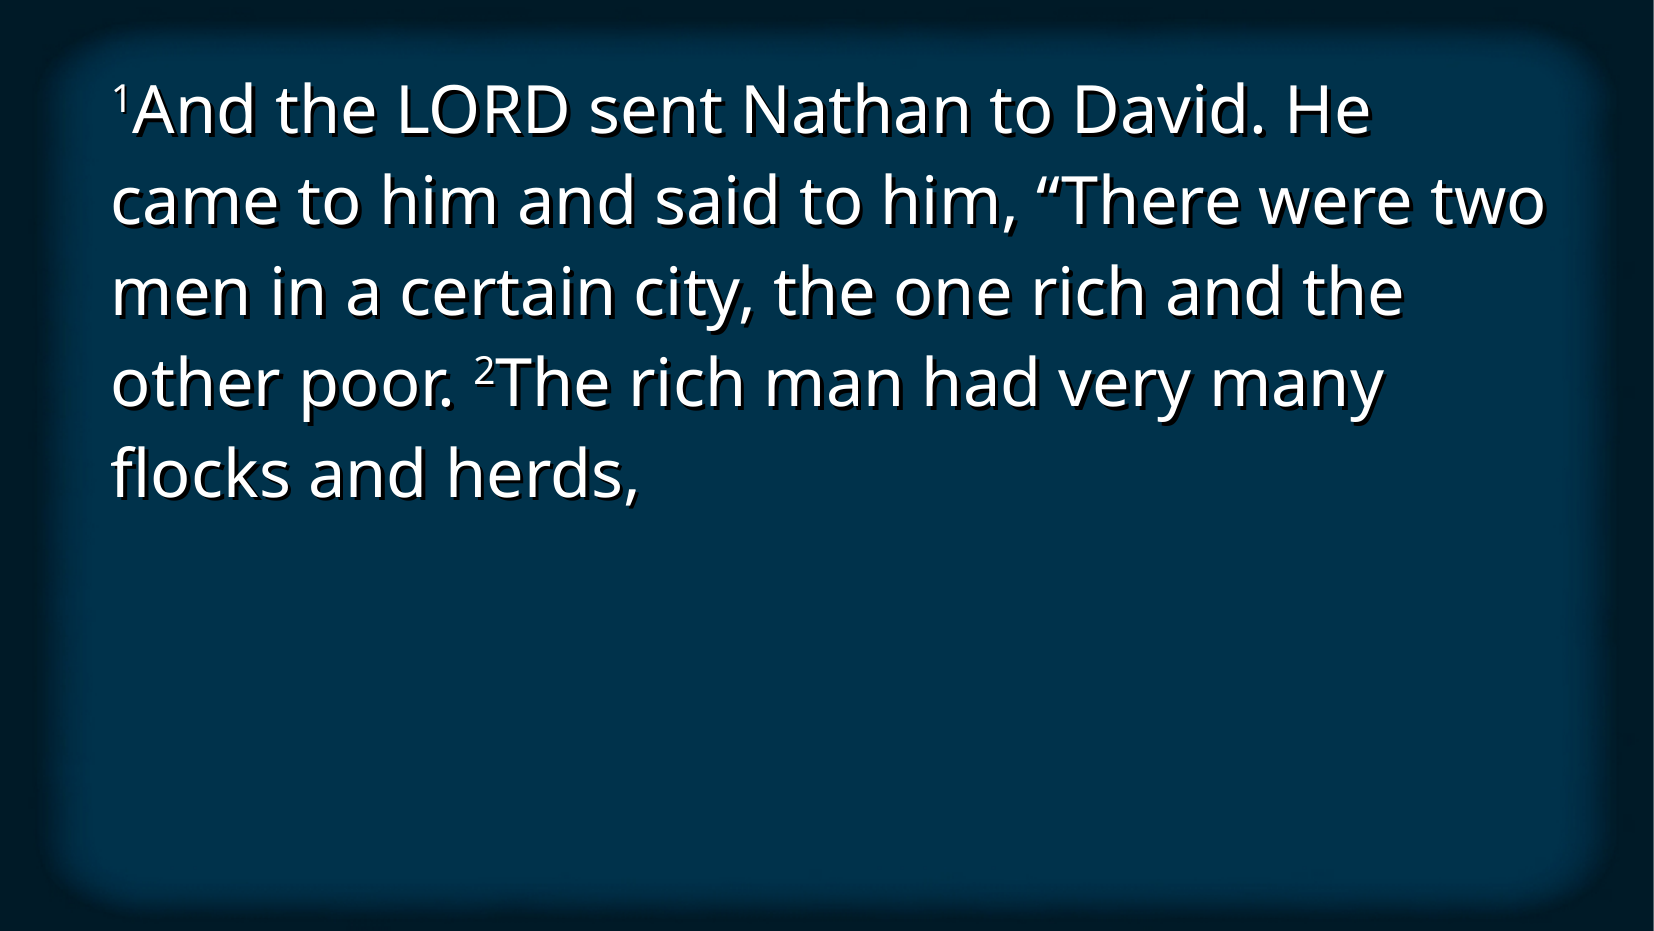

1And the LORD sent Nathan to David. He came to him and said to him, “There were two men in a certain city, the one rich and the other poor. 2The rich man had very many flocks and herds,